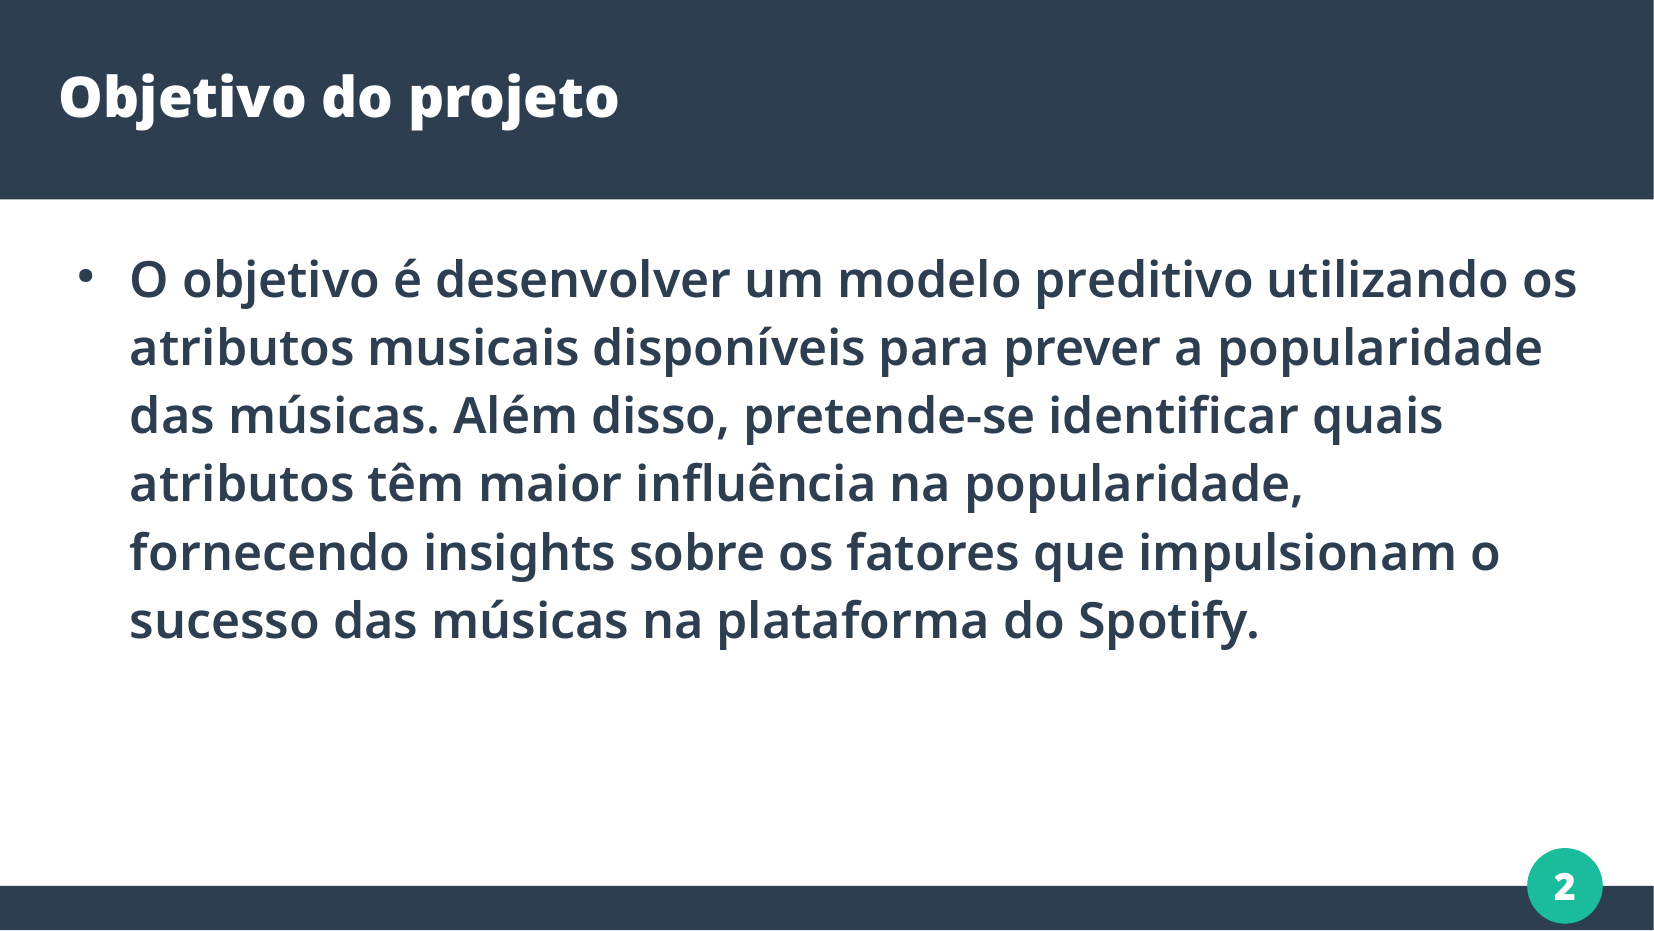

# Objetivo do projeto
O objetivo é desenvolver um modelo preditivo utilizando os atributos musicais disponíveis para prever a popularidade das músicas. Além disso, pretende-se identificar quais atributos têm maior influência na popularidade, fornecendo insights sobre os fatores que impulsionam o sucesso das músicas na plataforma do Spotify.